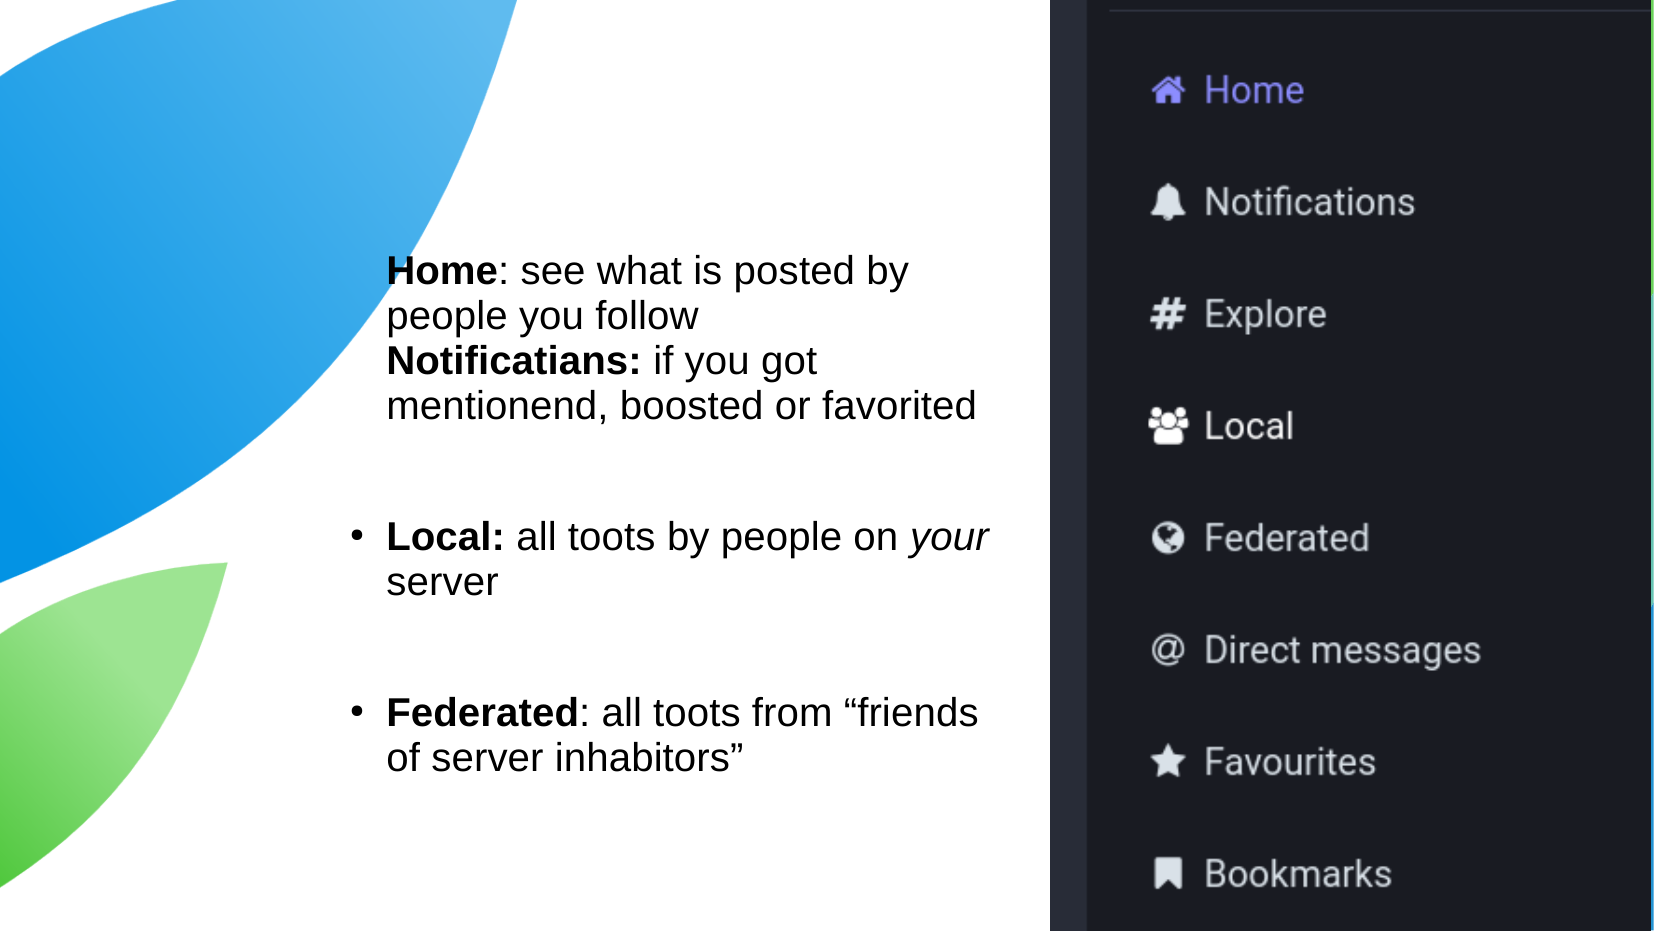

#
Home: see what is posted by people you follow
Notificatians: if you got mentionend, boosted or favorited
Local: all toots by people on your server
Federated: all toots from “friends of server inhabitors”